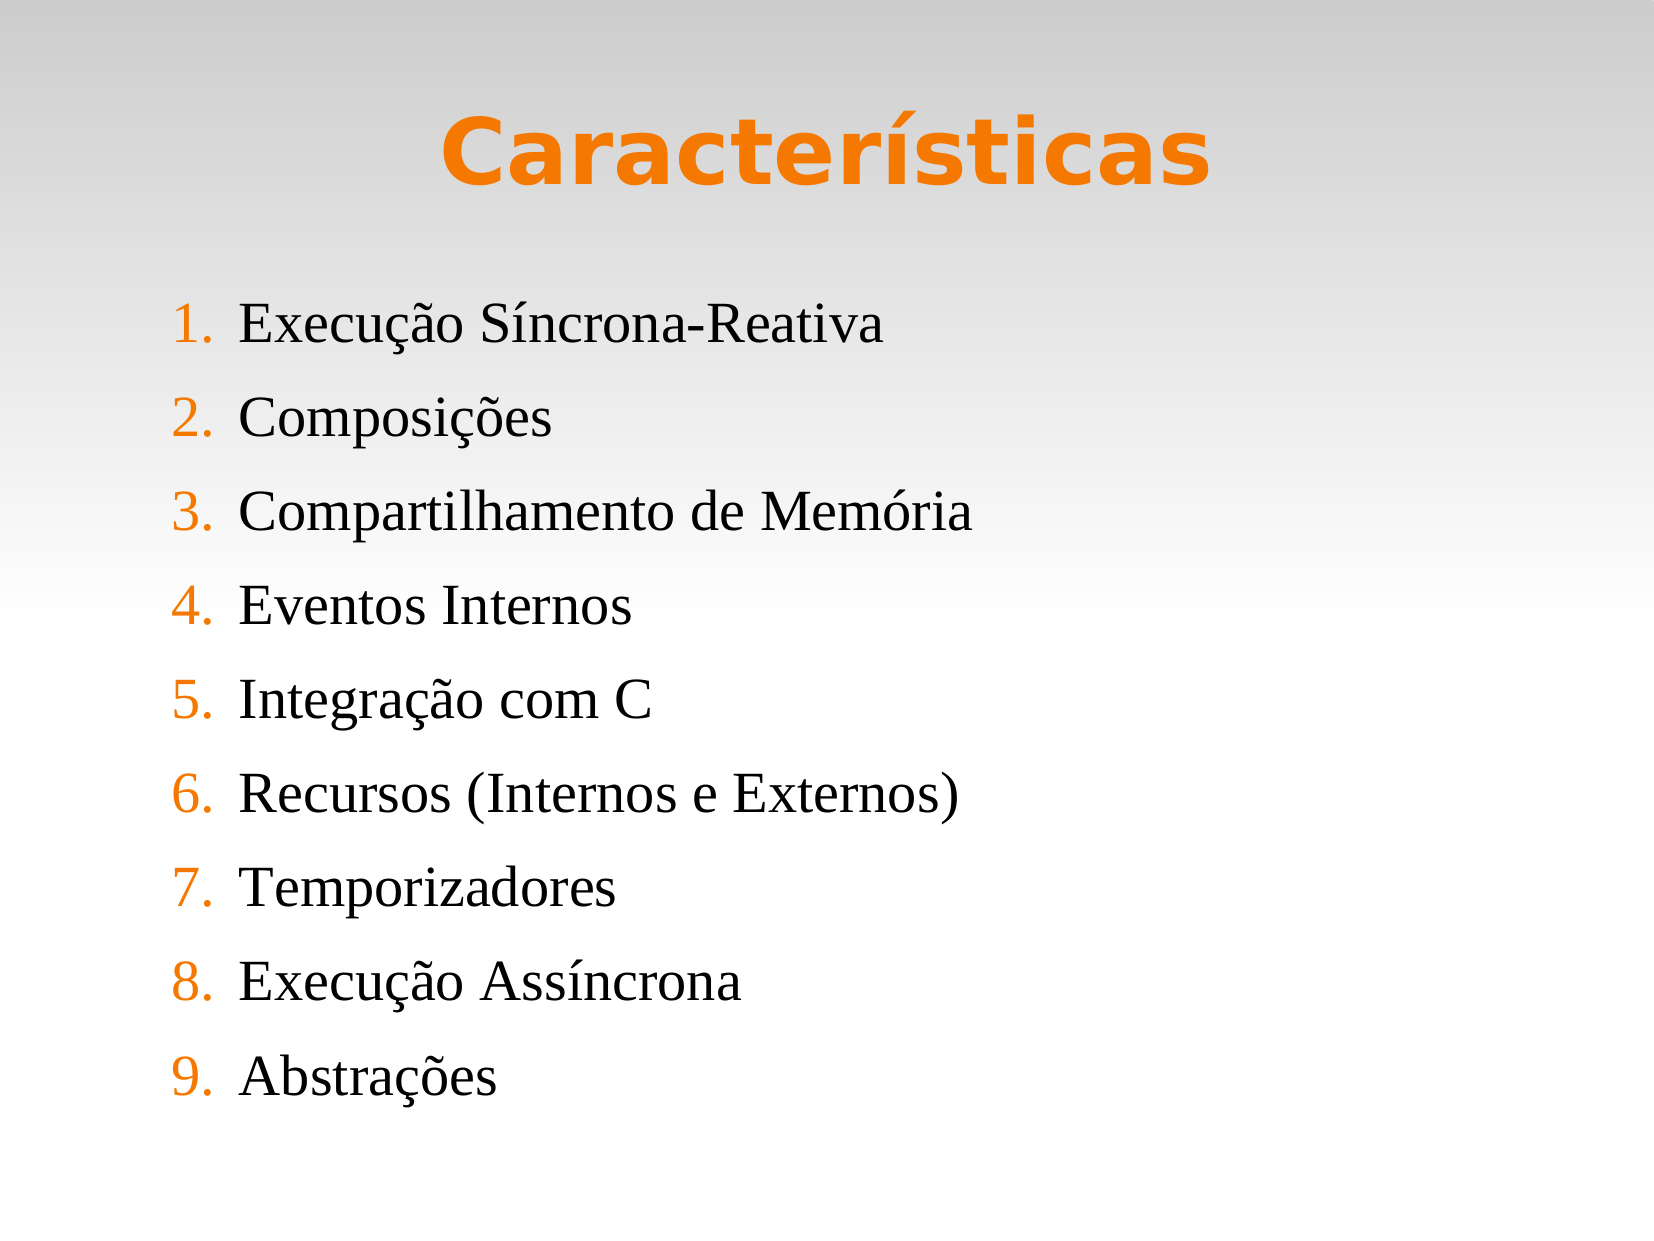

# Características
 Execução Síncrona-Reativa
 Composições
 Compartilhamento de Memória
 Eventos Internos
 Integração com C
 Recursos (Internos e Externos)
 Temporizadores
 Execução Assíncrona
 Abstrações